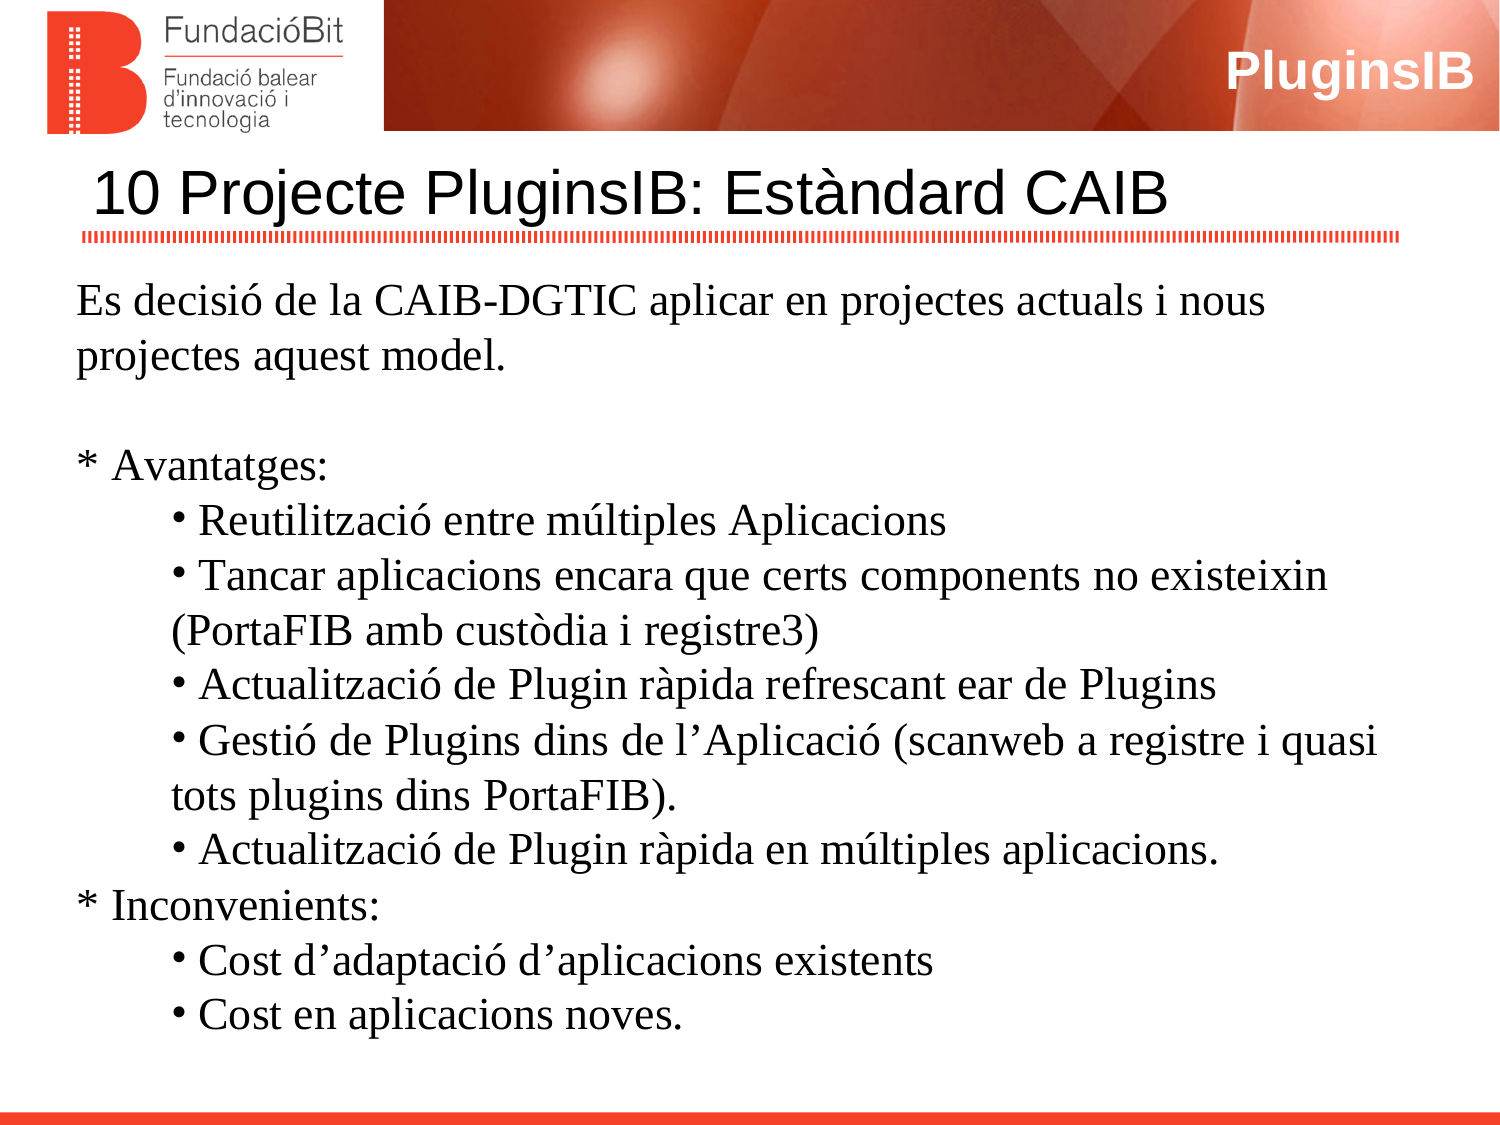

# PluginsIB
 10 Projecte PluginsIB: Estàndard CAIB
Es decisió de la CAIB-DGTIC aplicar en projectes actuals i nous projectes aquest model.
* Avantatges:
 Reutilització entre múltiples Aplicacions
 Tancar aplicacions encara que certs components no existeixin (PortaFIB amb custòdia i registre3)
 Actualització de Plugin ràpida refrescant ear de Plugins
 Gestió de Plugins dins de l’Aplicació (scanweb a registre i quasi tots plugins dins PortaFIB).
 Actualització de Plugin ràpida en múltiples aplicacions.
* Inconvenients:
 Cost d’adaptació d’aplicacions existents
 Cost en aplicacions noves.